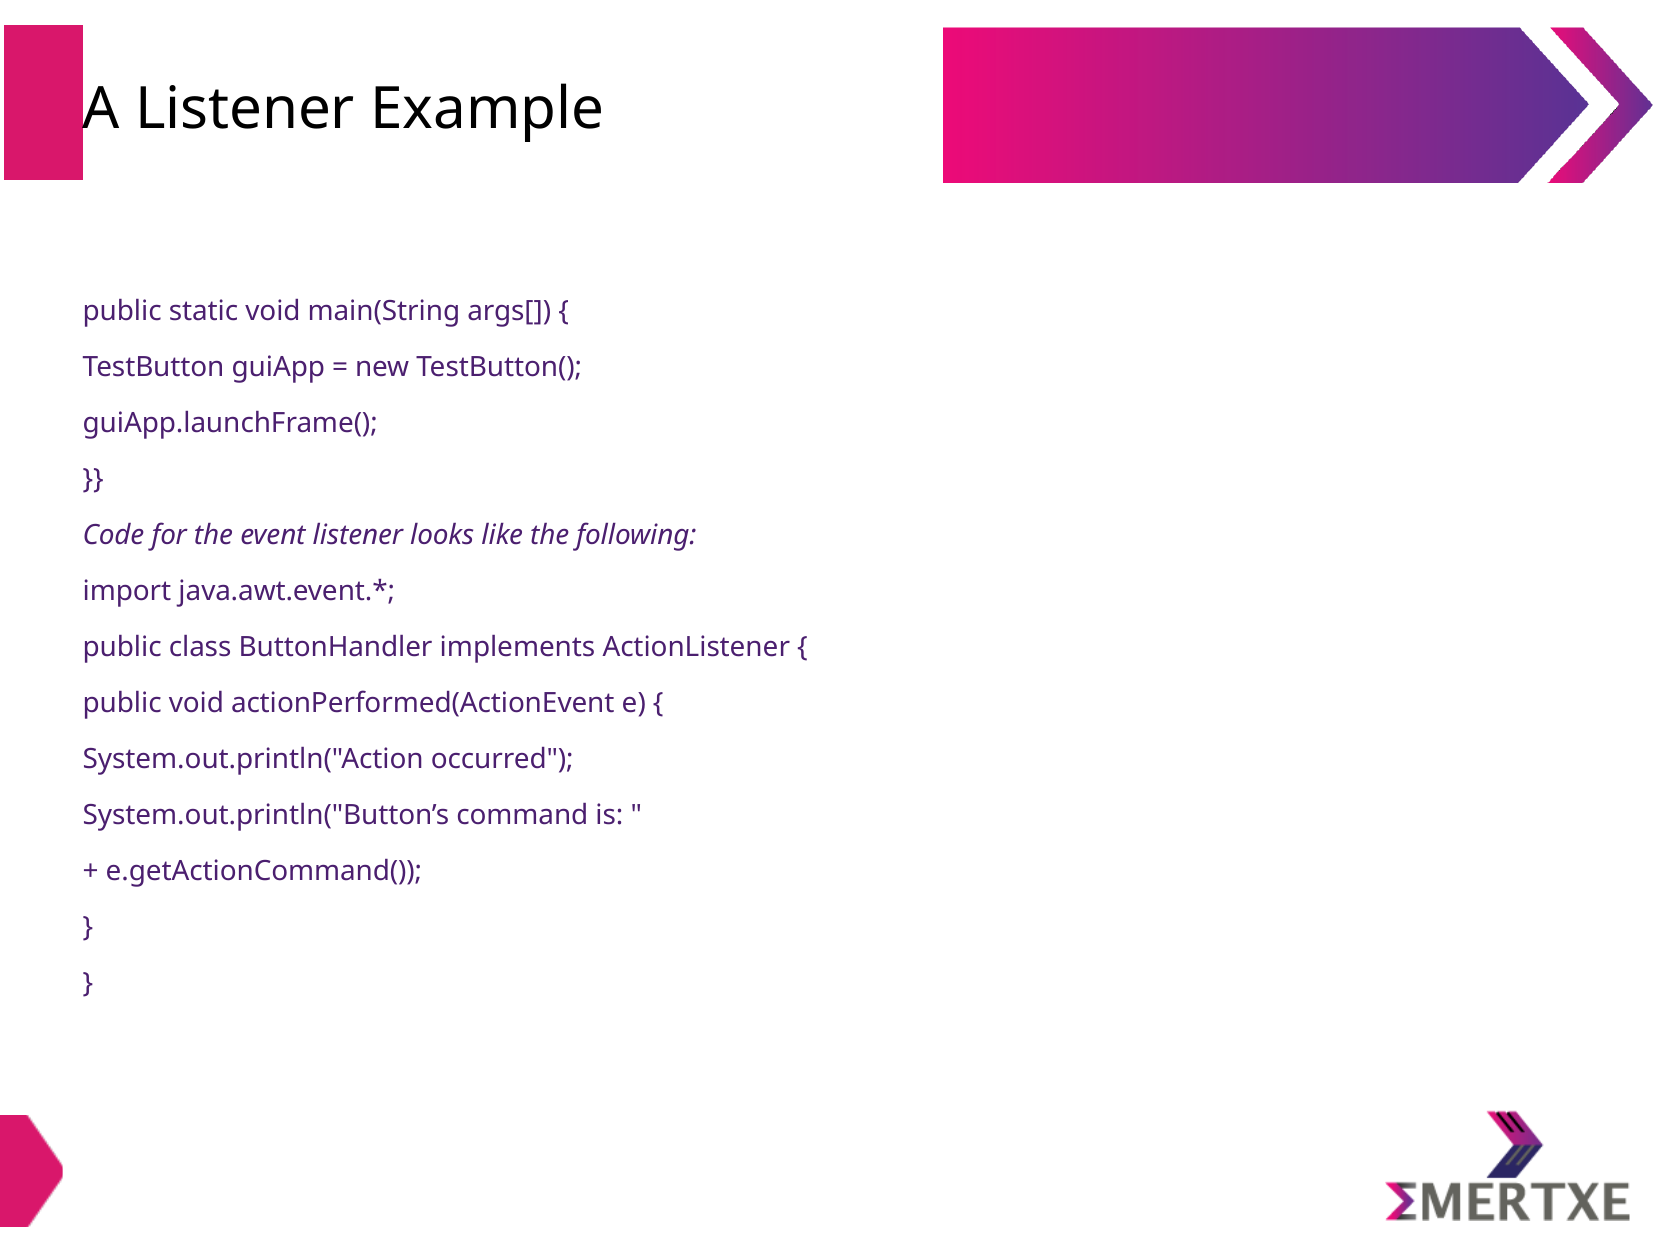

# A Listener Example
public static void main(String args[]) {
TestButton guiApp = new TestButton();
guiApp.launchFrame();
}}
Code for the event listener looks like the following:
import java.awt.event.*;
public class ButtonHandler implements ActionListener {
public void actionPerformed(ActionEvent e) {
System.out.println("Action occurred");
System.out.println("Button’s command is: "
+ e.getActionCommand());
}
}